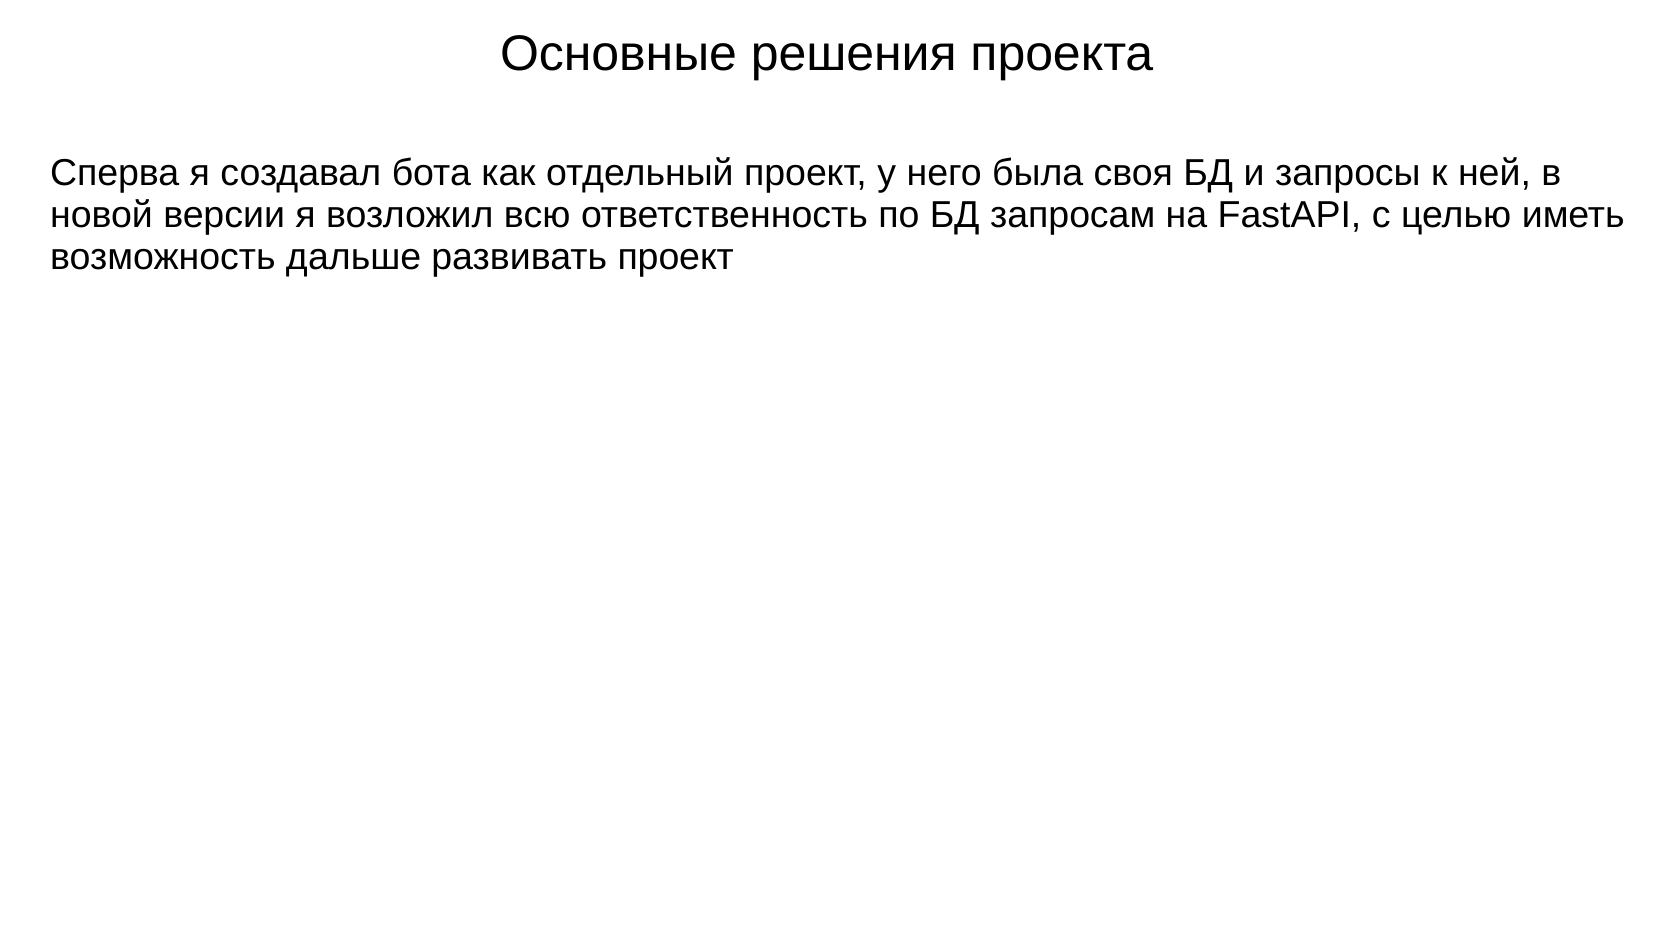

Основные решения проекта
Сперва я создавал бота как отдельный проект, у него была своя БД и запросы к ней, в новой версии я возложил всю ответственность по БД запросам на FastAPI, с целью иметь возможность дальше развивать проект